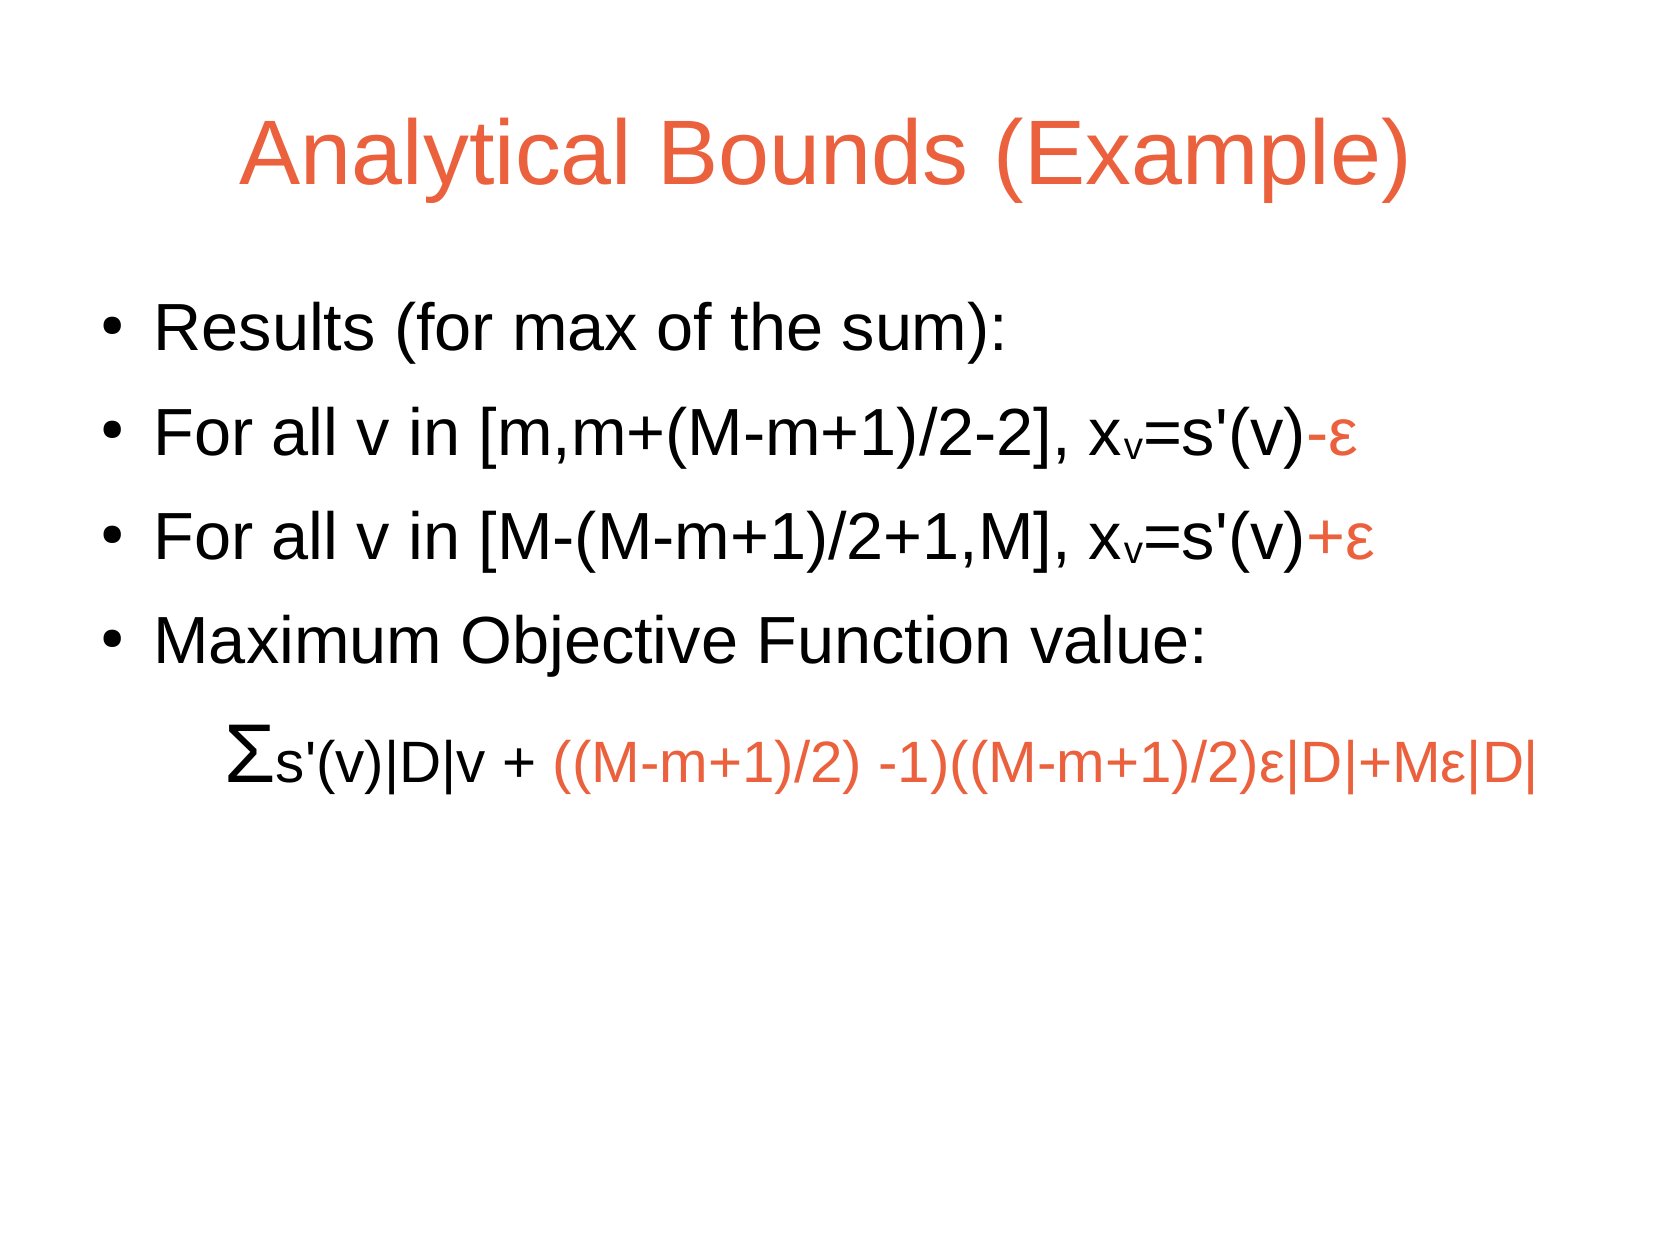

# Analytical Bounds (Example)
Results (for max of the sum):
For all v in [m,m+(M-m+1)/2-2], xv=s'(v)-ε
For all v in [M-(M-m+1)/2+1,M], xv=s'(v)+ε
Maximum Objective Function value:
Σs'(v)|D|v + ((M-m+1)/2) -1)((M-m+1)/2)ε|D|+Mε|D|